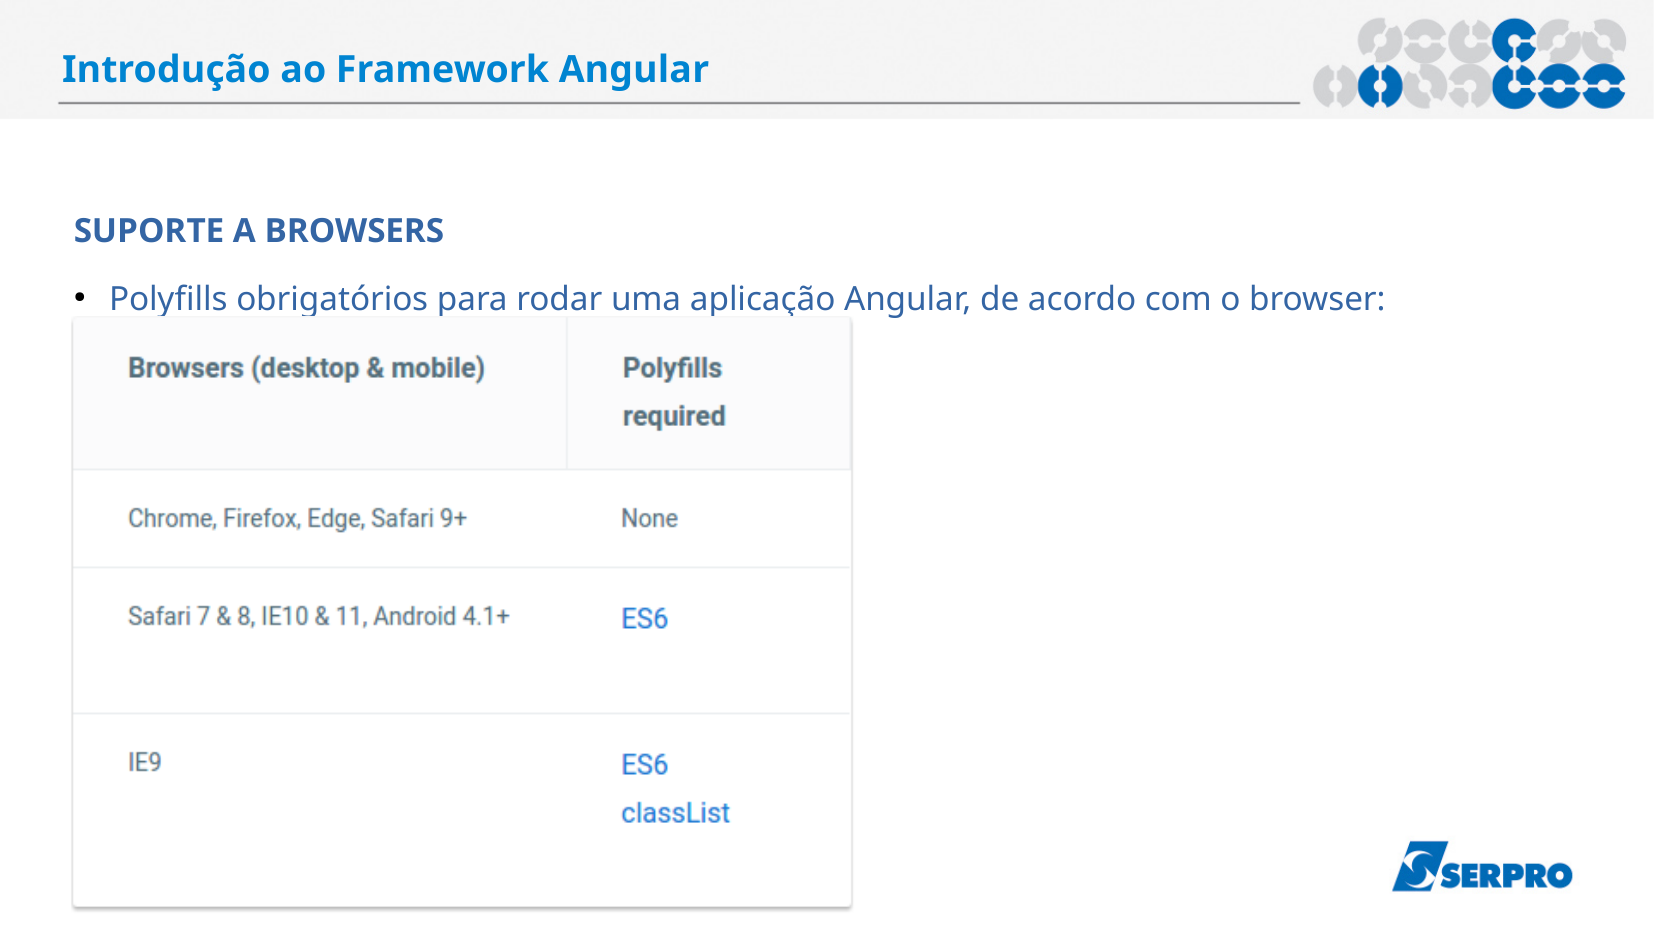

Introdução ao Framework Angular
SUPORTE A BROWSERS
Polyfills obrigatórios para rodar uma aplicação Angular, de acordo com o browser: